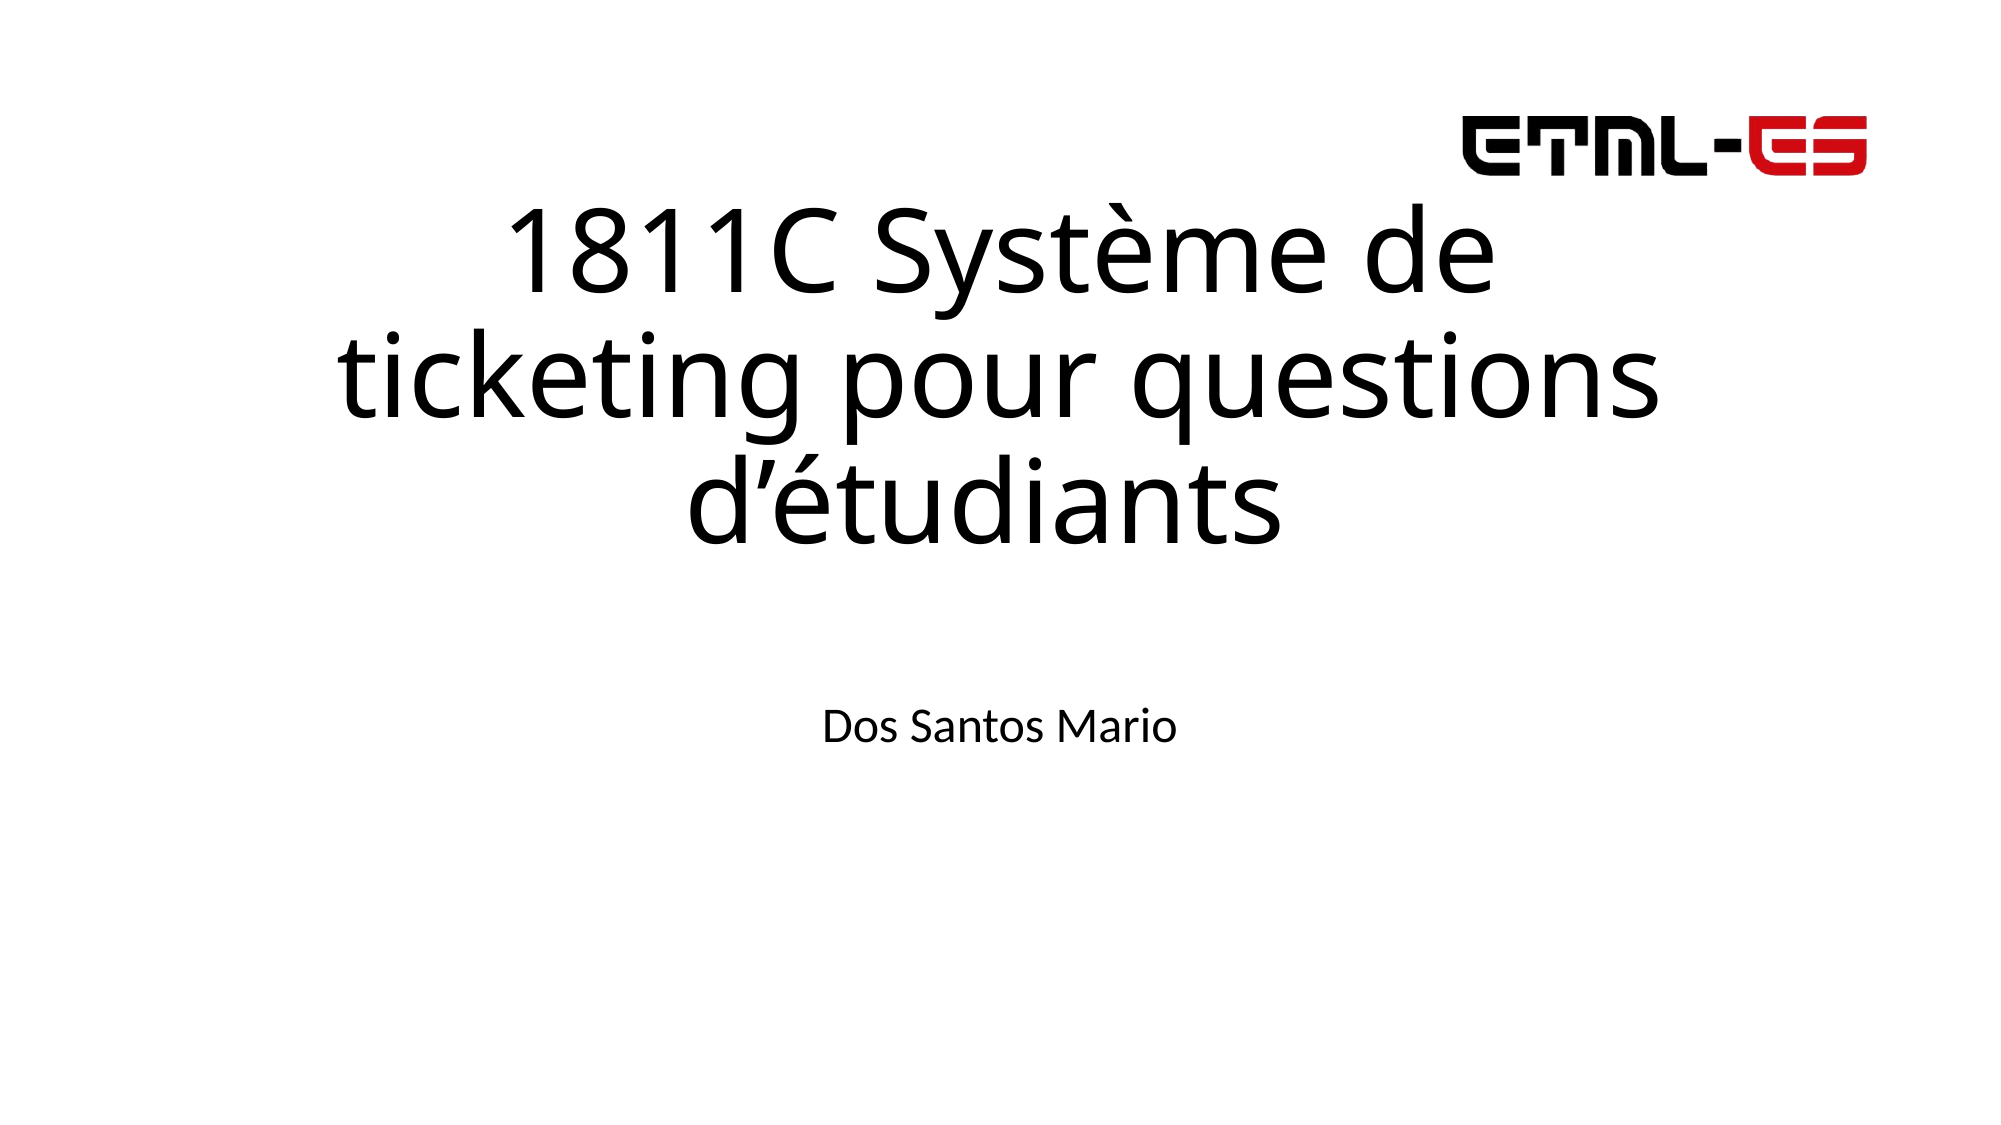

# 1811C Système de ticketing pour questions d’étudiants
Dos Santos Mario